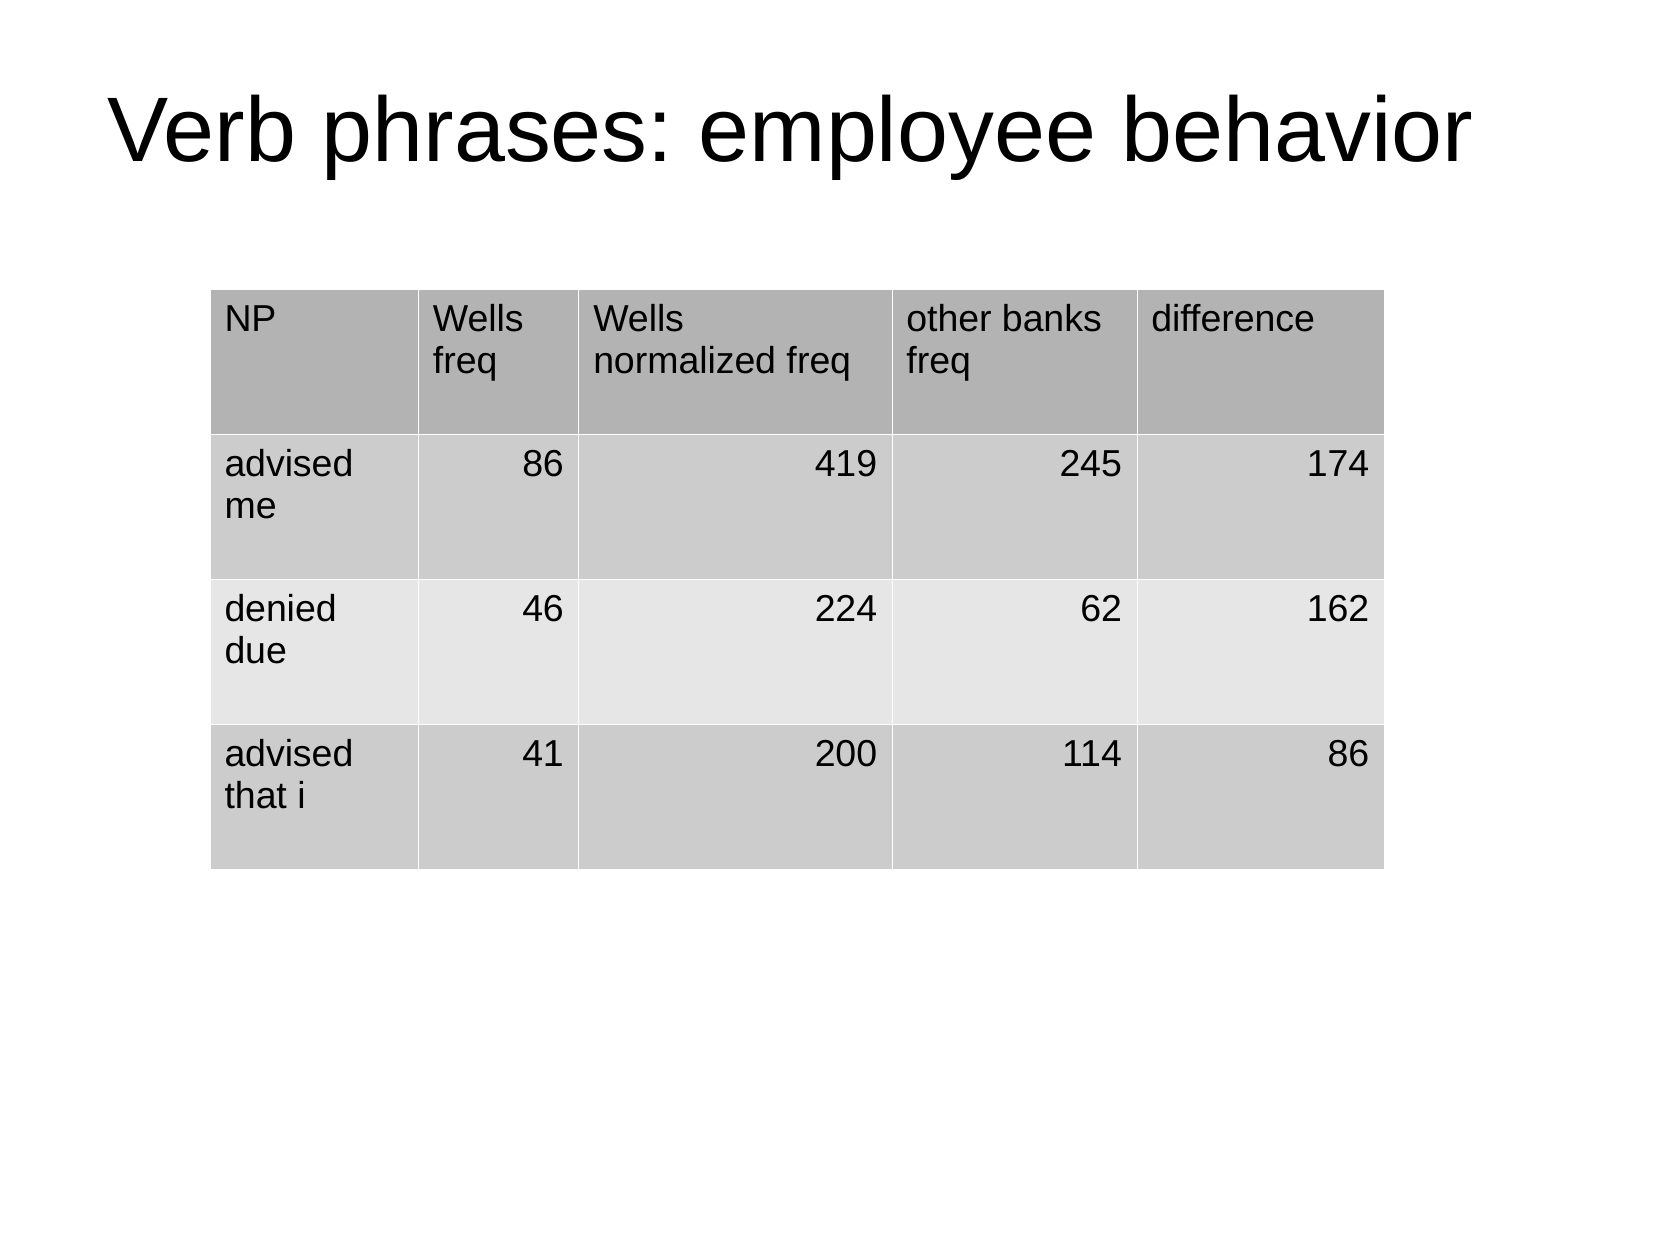

# Verb phrases: employee behavior
| NP | Wells freq | Wells normalized freq | other banks freq | difference |
| --- | --- | --- | --- | --- |
| advised me | 86 | 419 | 245 | 174 |
| denied due | 46 | 224 | 62 | 162 |
| advised that i | 41 | 200 | 114 | 86 |